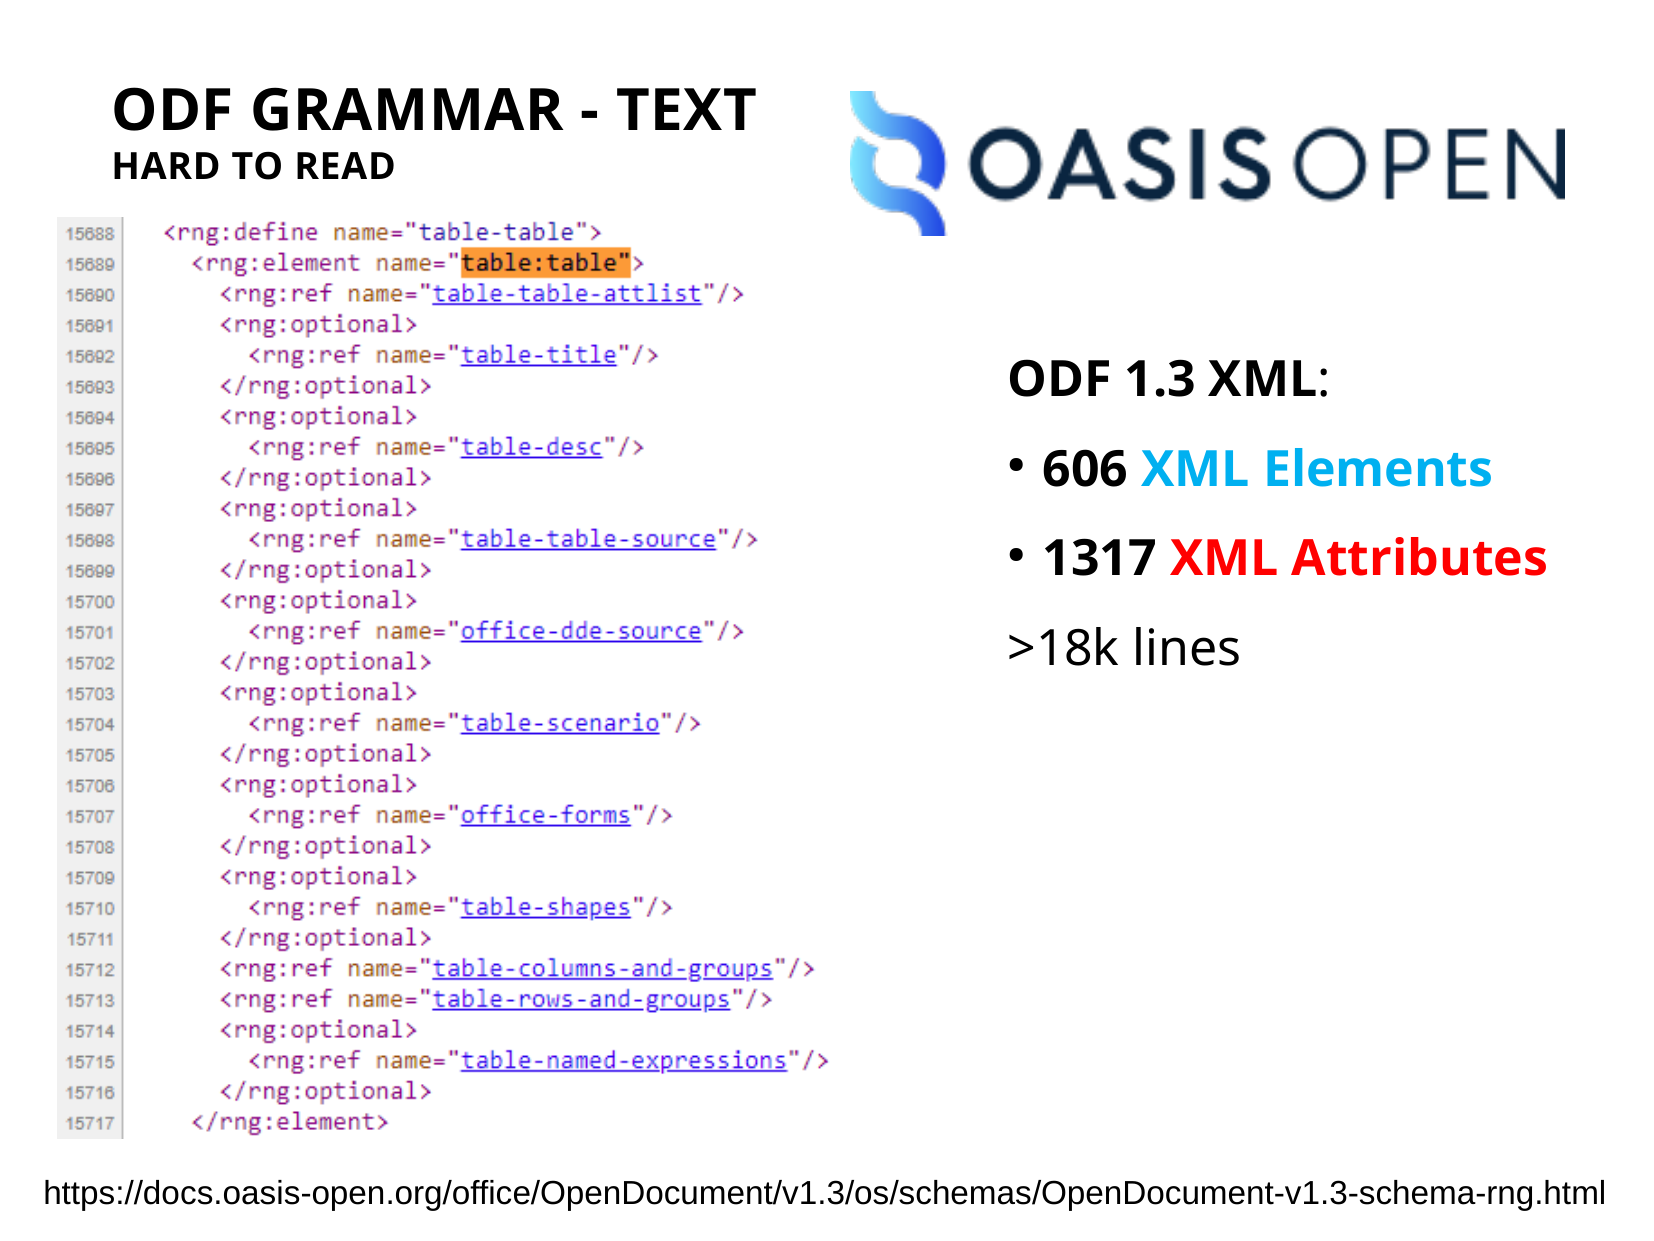

# ODF Grammar - text hard to read
ODF 1.3 XML:
606 XML Elements
1317 XML Attributes
>18k lines
https://docs.oasis-open.org/office/OpenDocument/v1.3/os/schemas/OpenDocument-v1.3-schema-rng.html